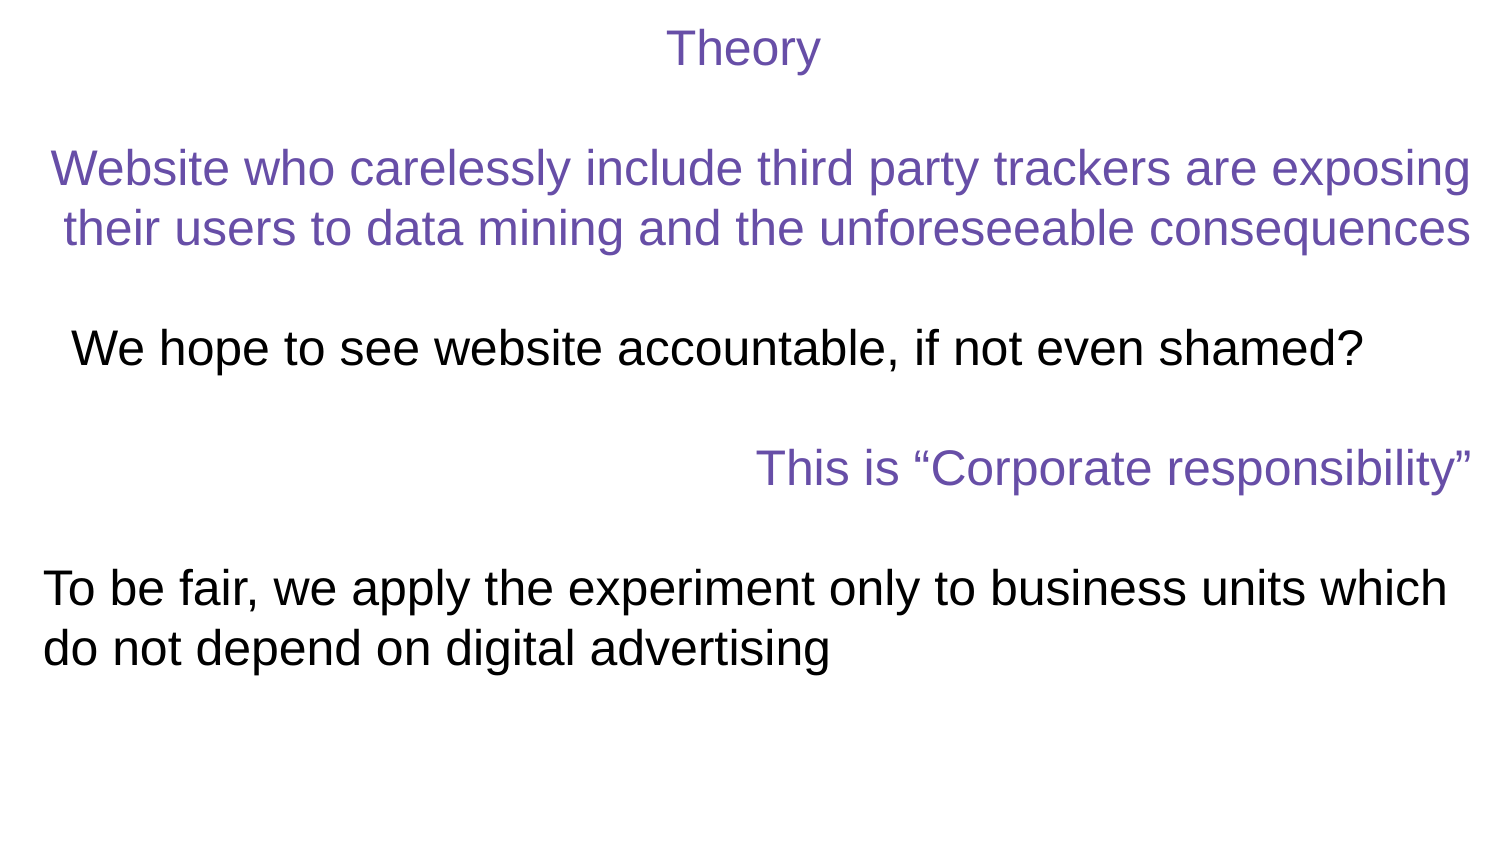

Theory
Website who carelessly include third party trackers are exposing their users to data mining and the unforeseeable consequences
 We hope to see website accountable, if not even shamed?
This is “Corporate responsibility”
 To be fair, we apply the experiment only to business units which
 do not depend on digital advertising